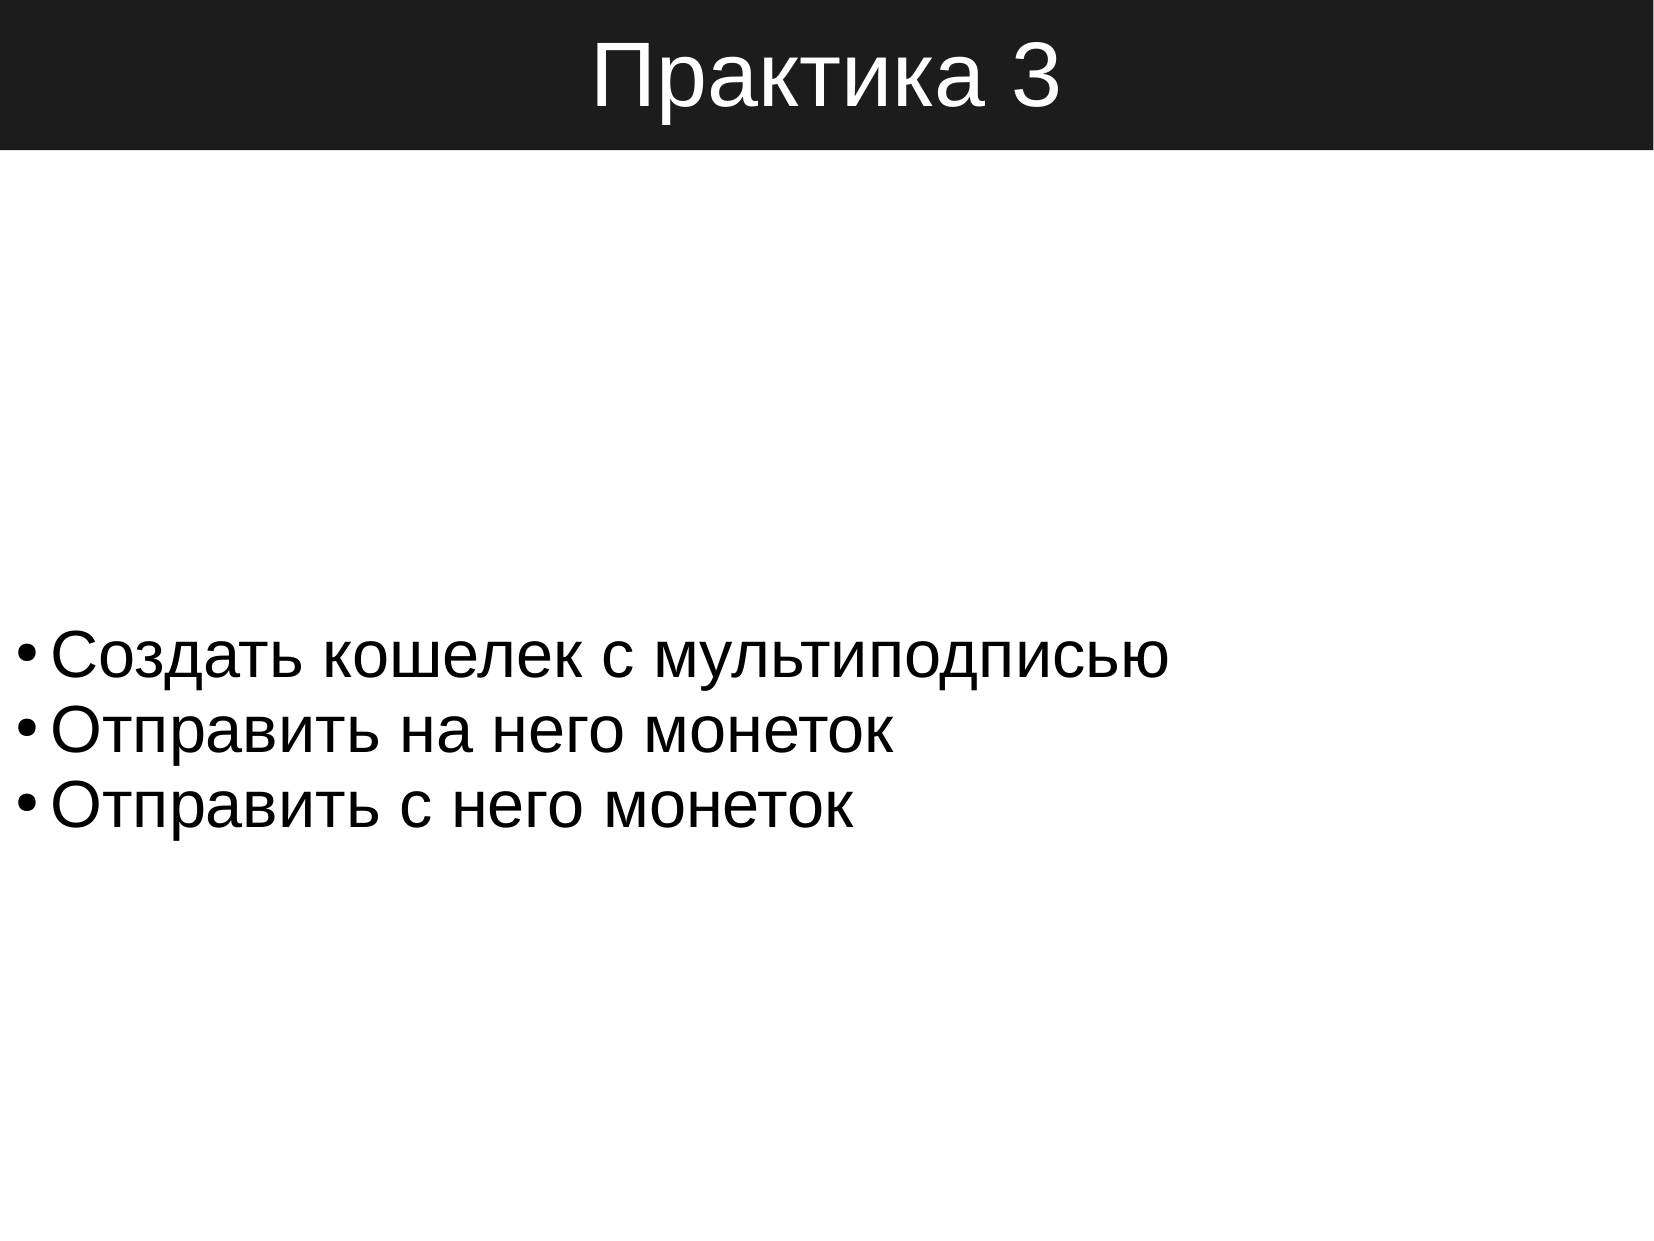

# Практика 3
Создать кошелек с мультиподписью
Отправить на него монеток
Отправить с него монеток